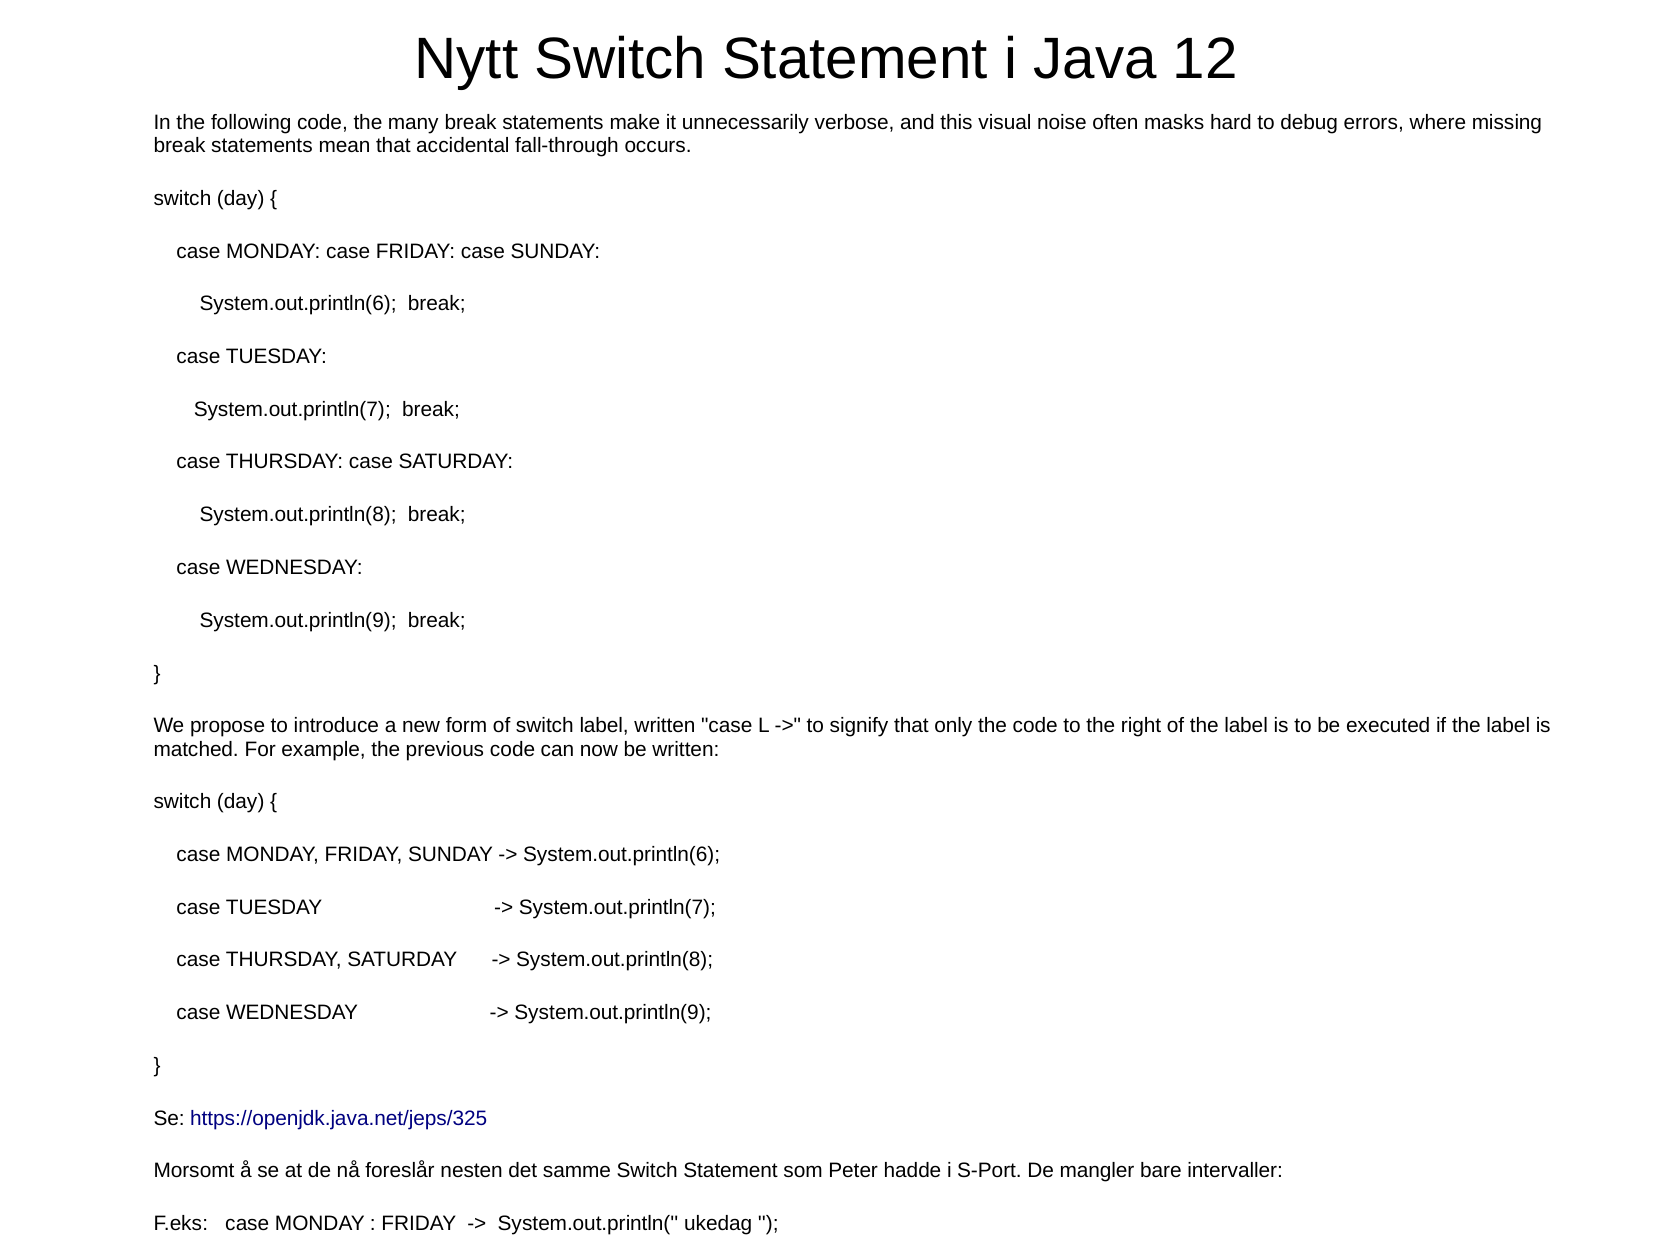

# Nytt Switch Statement i Java 12
In the following code, the many break statements make it unnecessarily verbose, and this visual noise often masks hard to debug errors, where missing break statements mean that accidental fall-through occurs.
switch (day) {
 case MONDAY: case FRIDAY: case SUNDAY:
 System.out.println(6); break;
 case TUESDAY:
 System.out.println(7); break;
 case THURSDAY: case SATURDAY:
 System.out.println(8); break;
 case WEDNESDAY:
 System.out.println(9); break;
}
We propose to introduce a new form of switch label, written "case L ->" to signify that only the code to the right of the label is to be executed if the label is matched. For example, the previous code can now be written:
switch (day) {
 case MONDAY, FRIDAY, SUNDAY -> System.out.println(6);
 case TUESDAY -> System.out.println(7);
 case THURSDAY, SATURDAY -> System.out.println(8);
 case WEDNESDAY -> System.out.println(9);
}
Se: https://openjdk.java.net/jeps/325
Morsomt å se at de nå foreslår nesten det samme Switch Statement som Peter hadde i S-Port. De mangler bare intervaller:
F.eks: case MONDAY : FRIDAY -> System.out.println('' ukedag '');